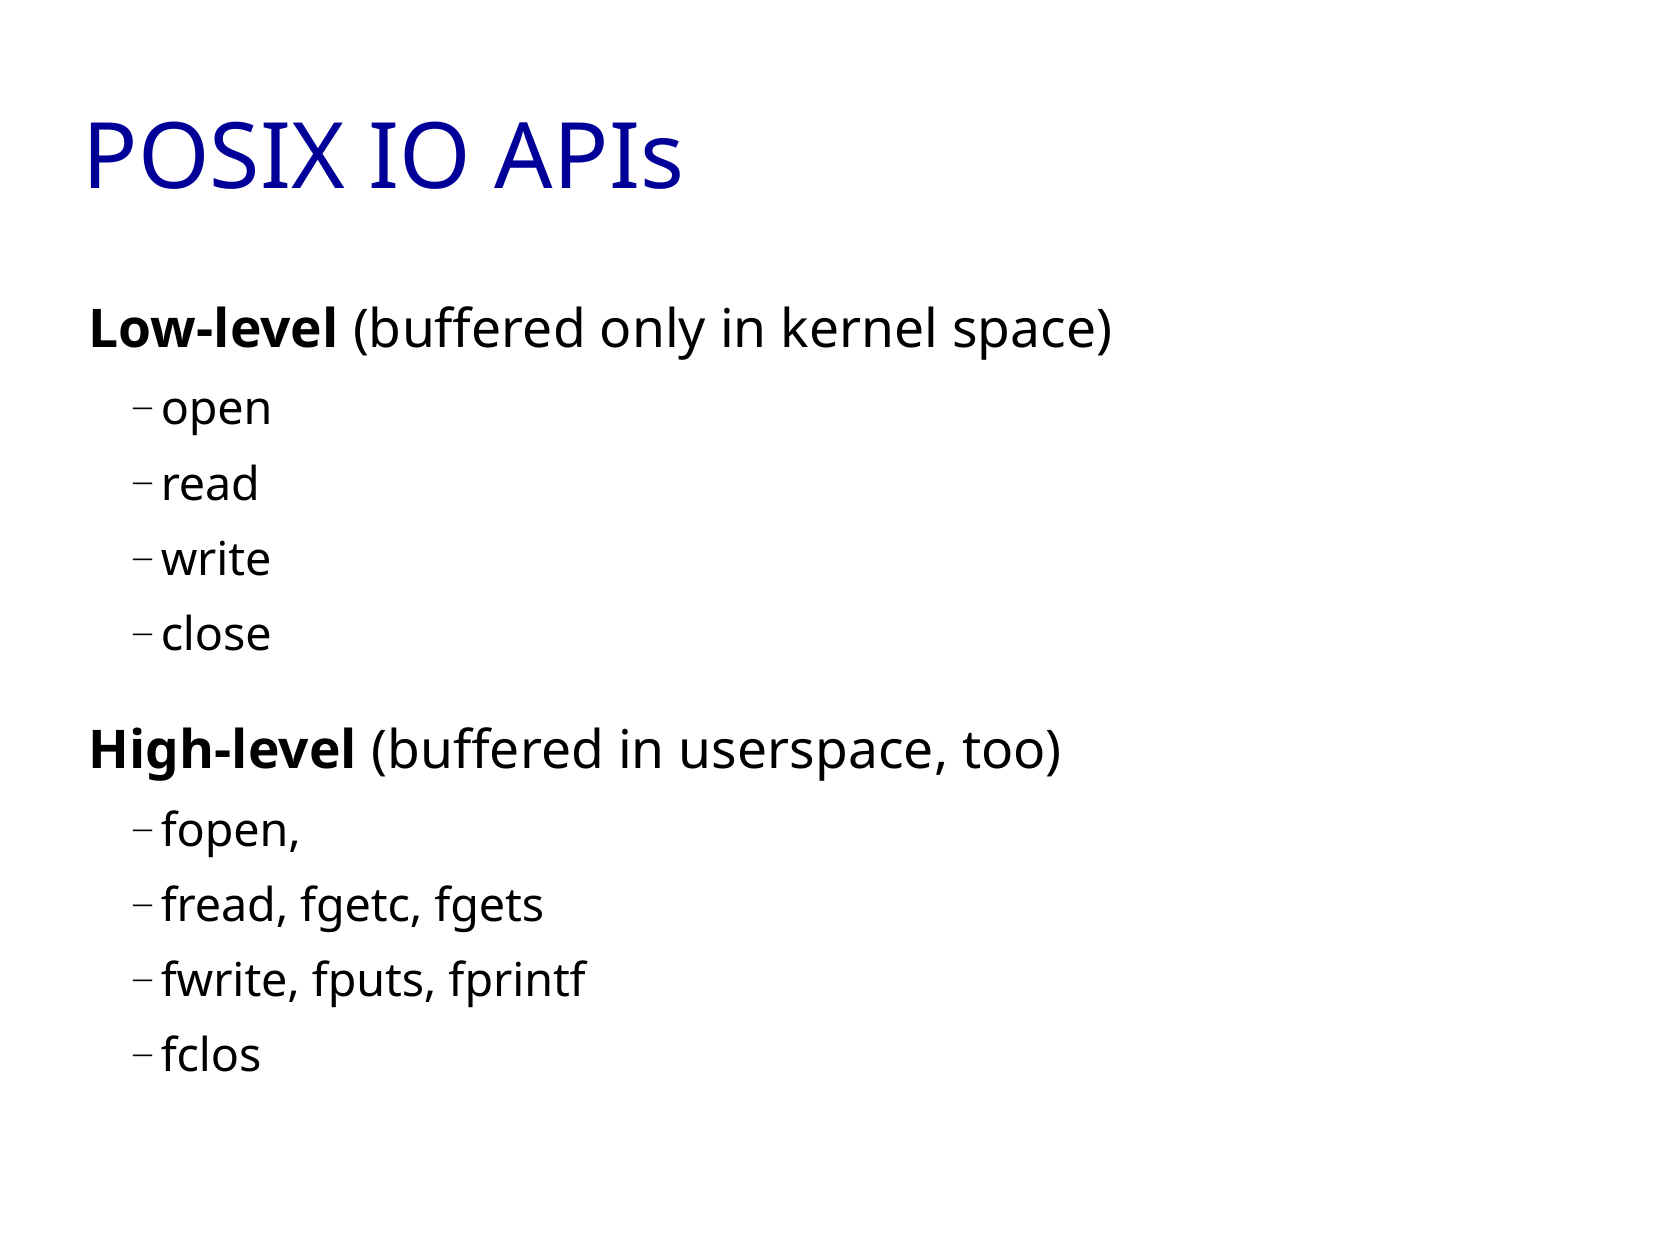

# POSIX IO APIs
Low-level (buffered only in kernel space)
open
read
write
close
High-level (buffered in userspace, too)
fopen,
fread, fgetc, fgets
fwrite, fputs, fprintf
fclos